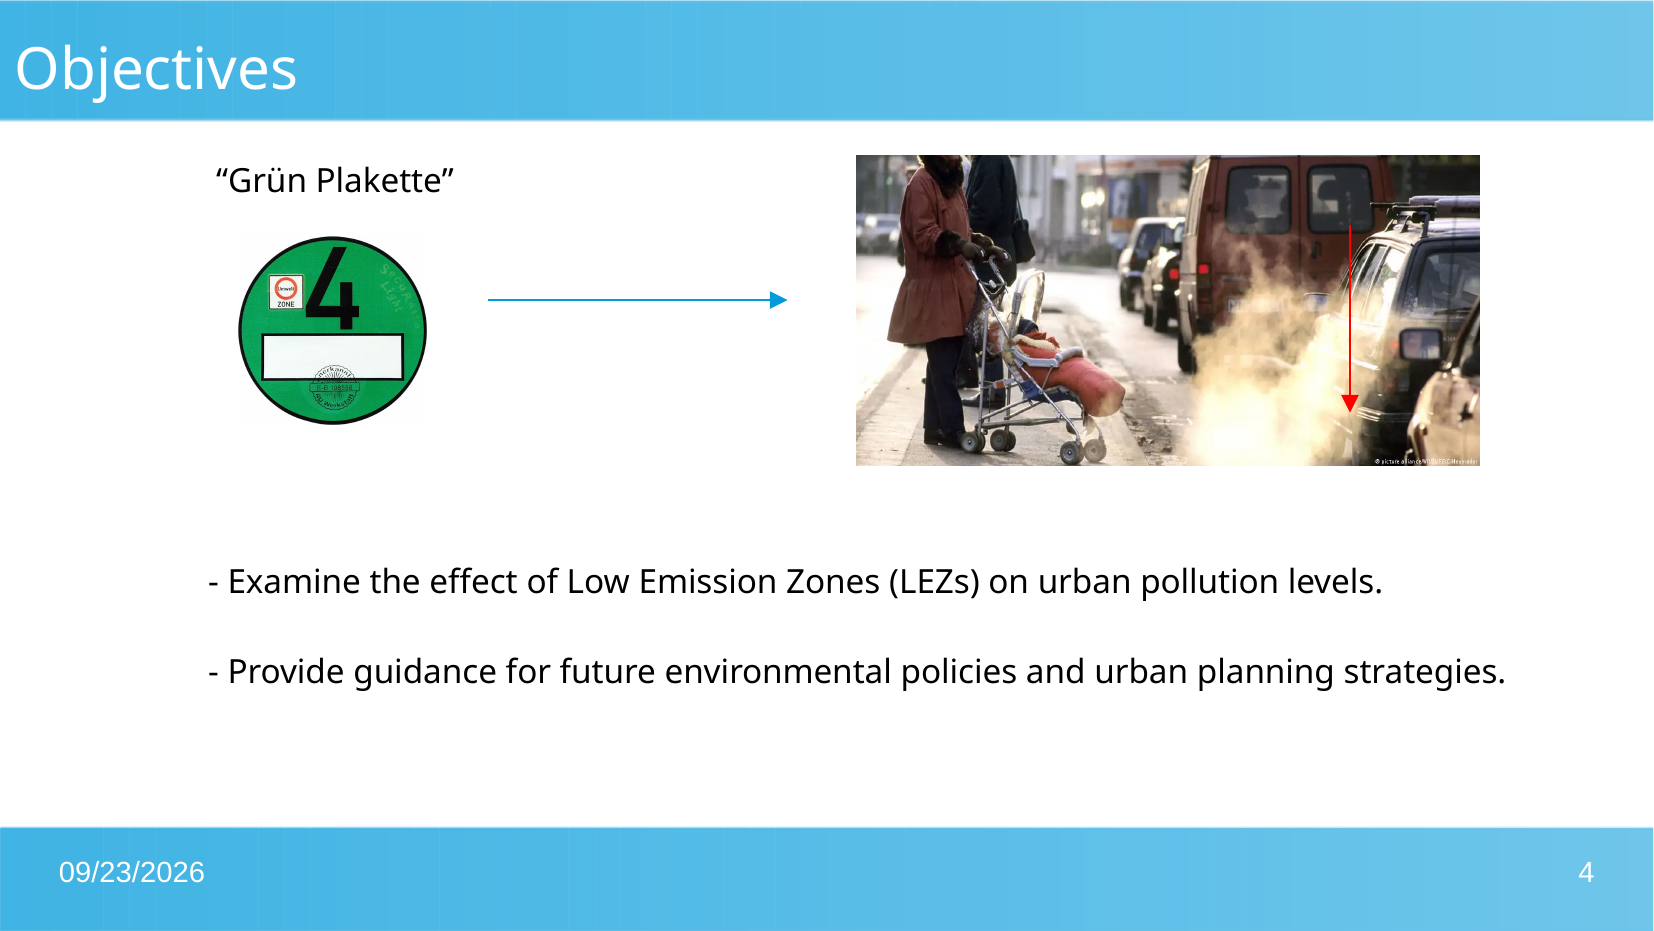

Objectives
“Grün Plakette”
- Examine the effect of Low Emission Zones (LEZs) on urban pollution levels.
- Provide guidance for future environmental policies and urban planning strategies.
4